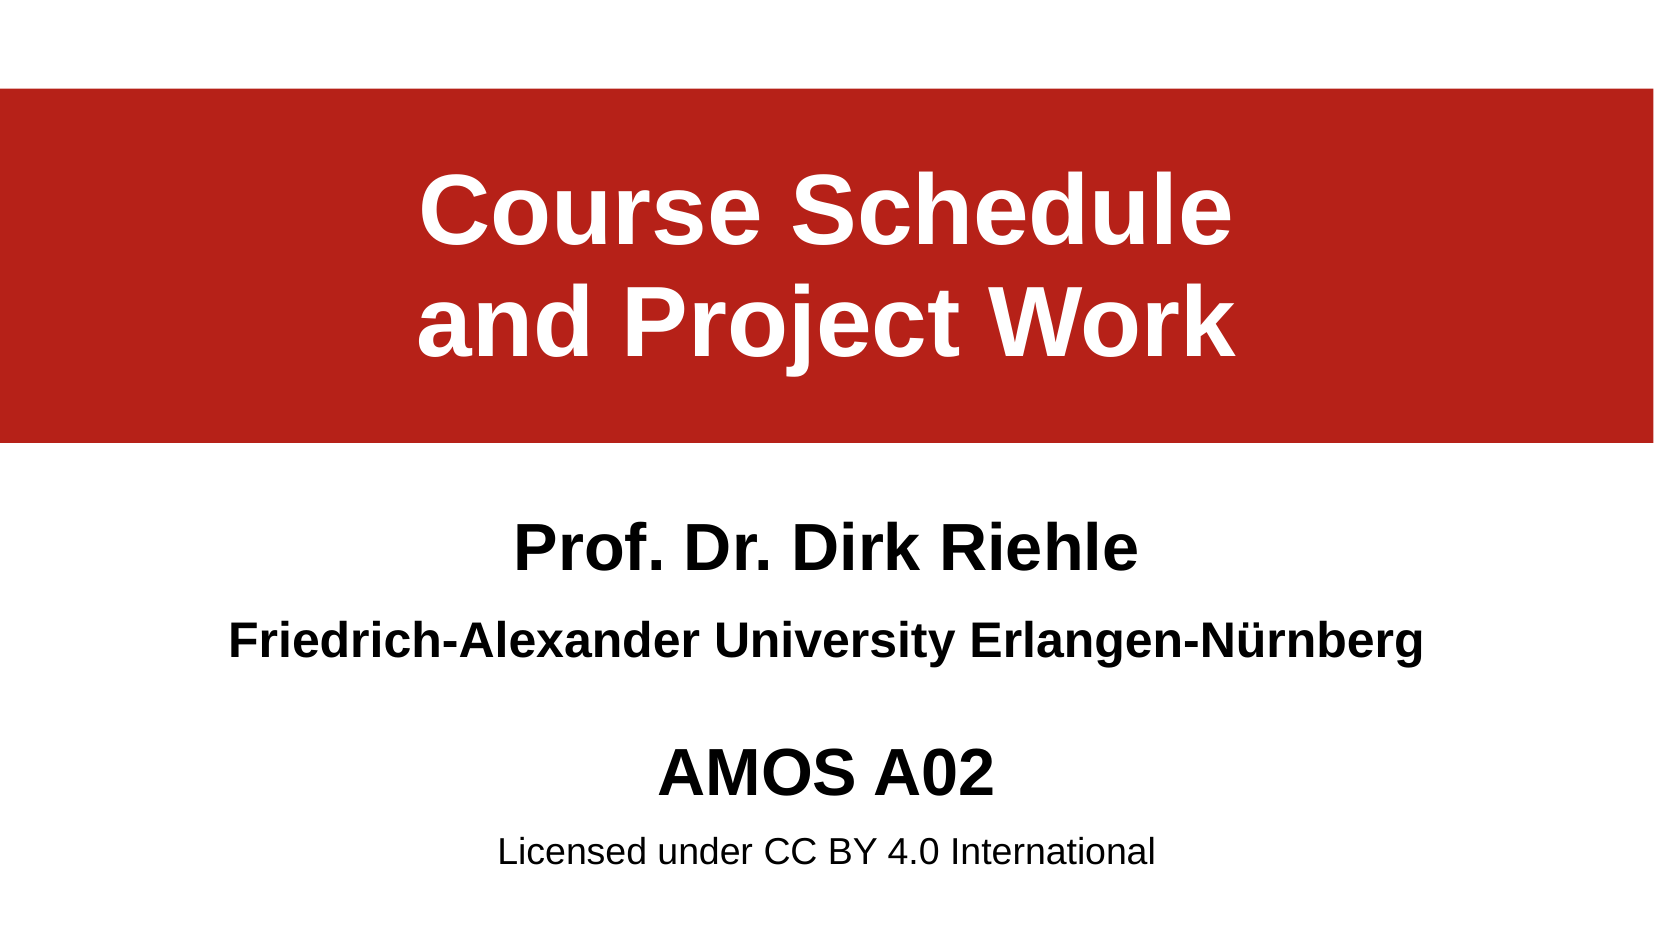

# Course Schedule and Project Work
Prof. Dr. Dirk Riehle
Friedrich-Alexander University Erlangen-Nürnberg
AMOS A02
Licensed under CC BY 4.0 International